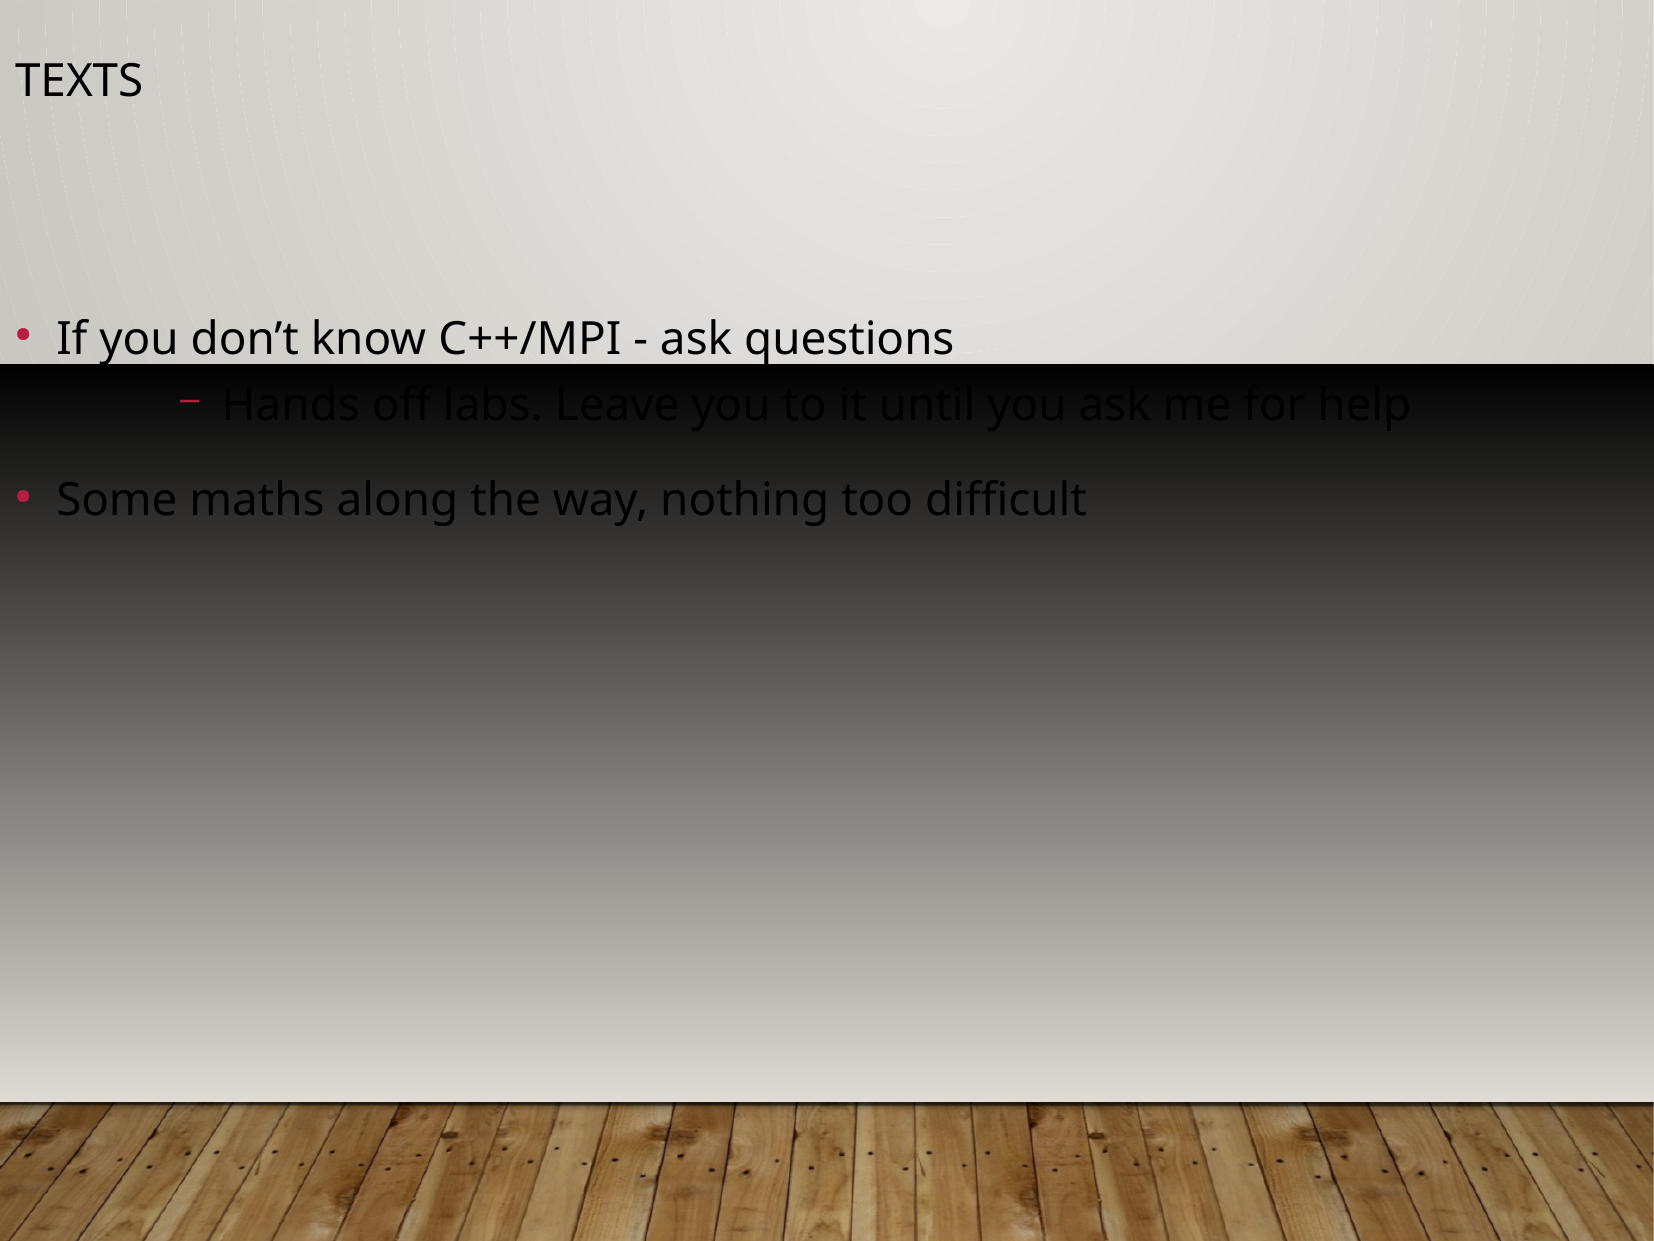

# TextS
If you don’t know C++/MPI - ask questions
Hands off labs. Leave you to it until you ask me for help
Some maths along the way, nothing too difficult